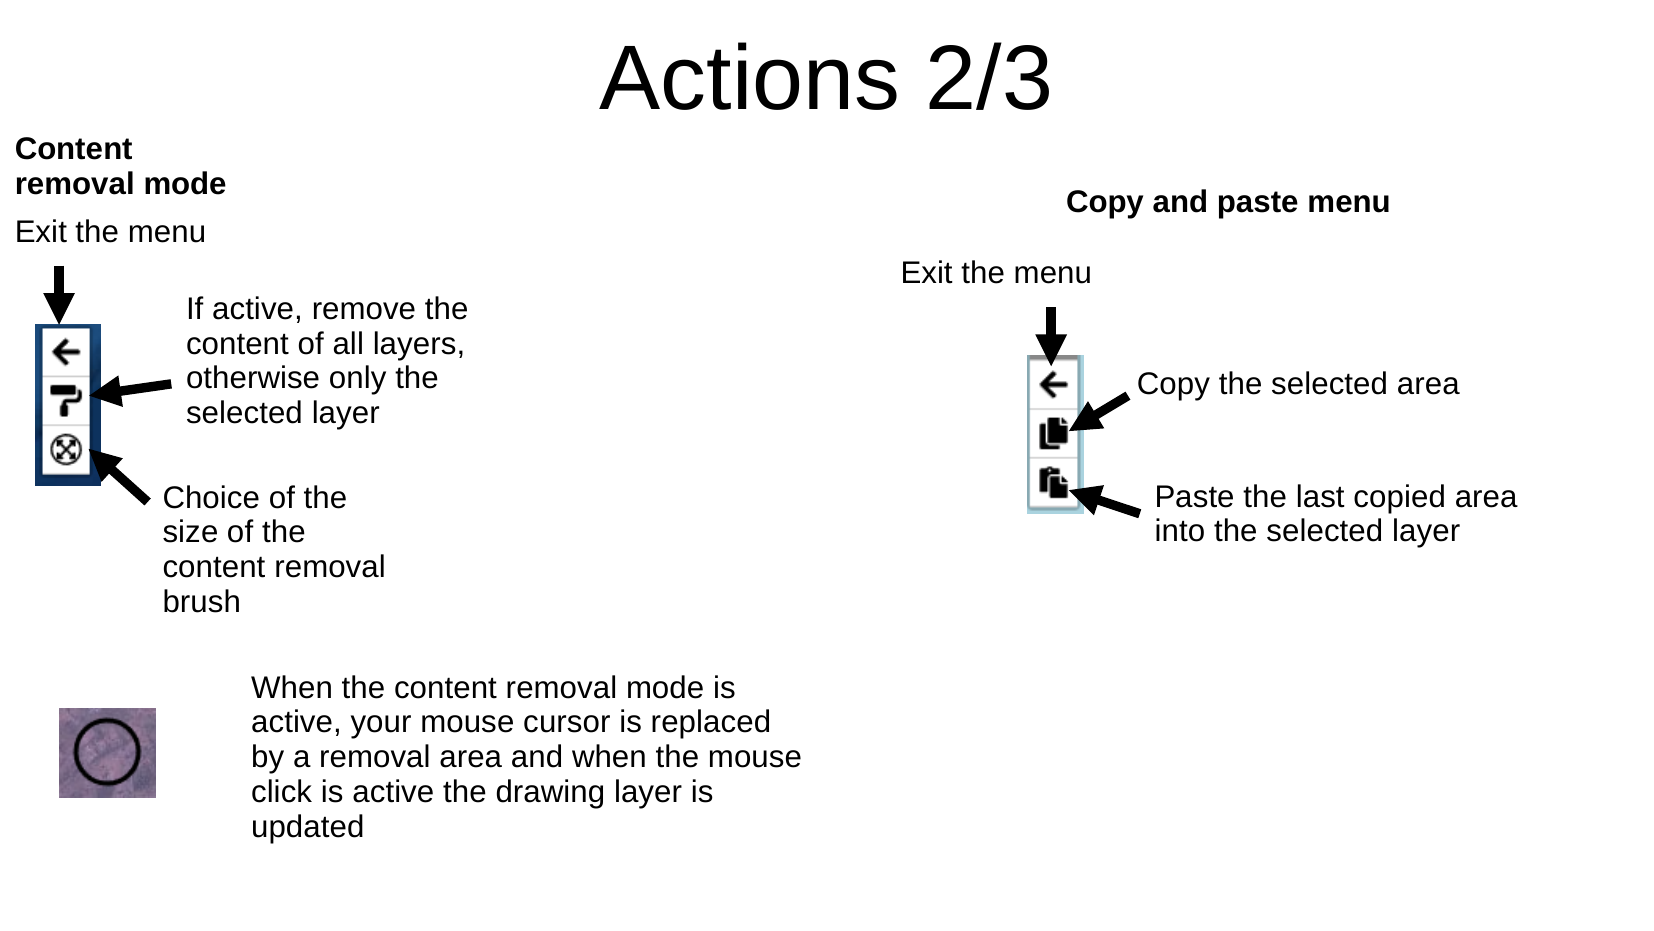

# Actions 2/3
Content removal mode
Copy and paste menu
Exit the menu
Exit the menu
If active, remove the content of all layers, otherwise only the selected layer
Copy the selected area
Paste the last copied area into the selected layer
Choice of the size of the content removal brush
When the content removal mode is active, your mouse cursor is replaced by a removal area and when the mouse click is active the drawing layer is updated